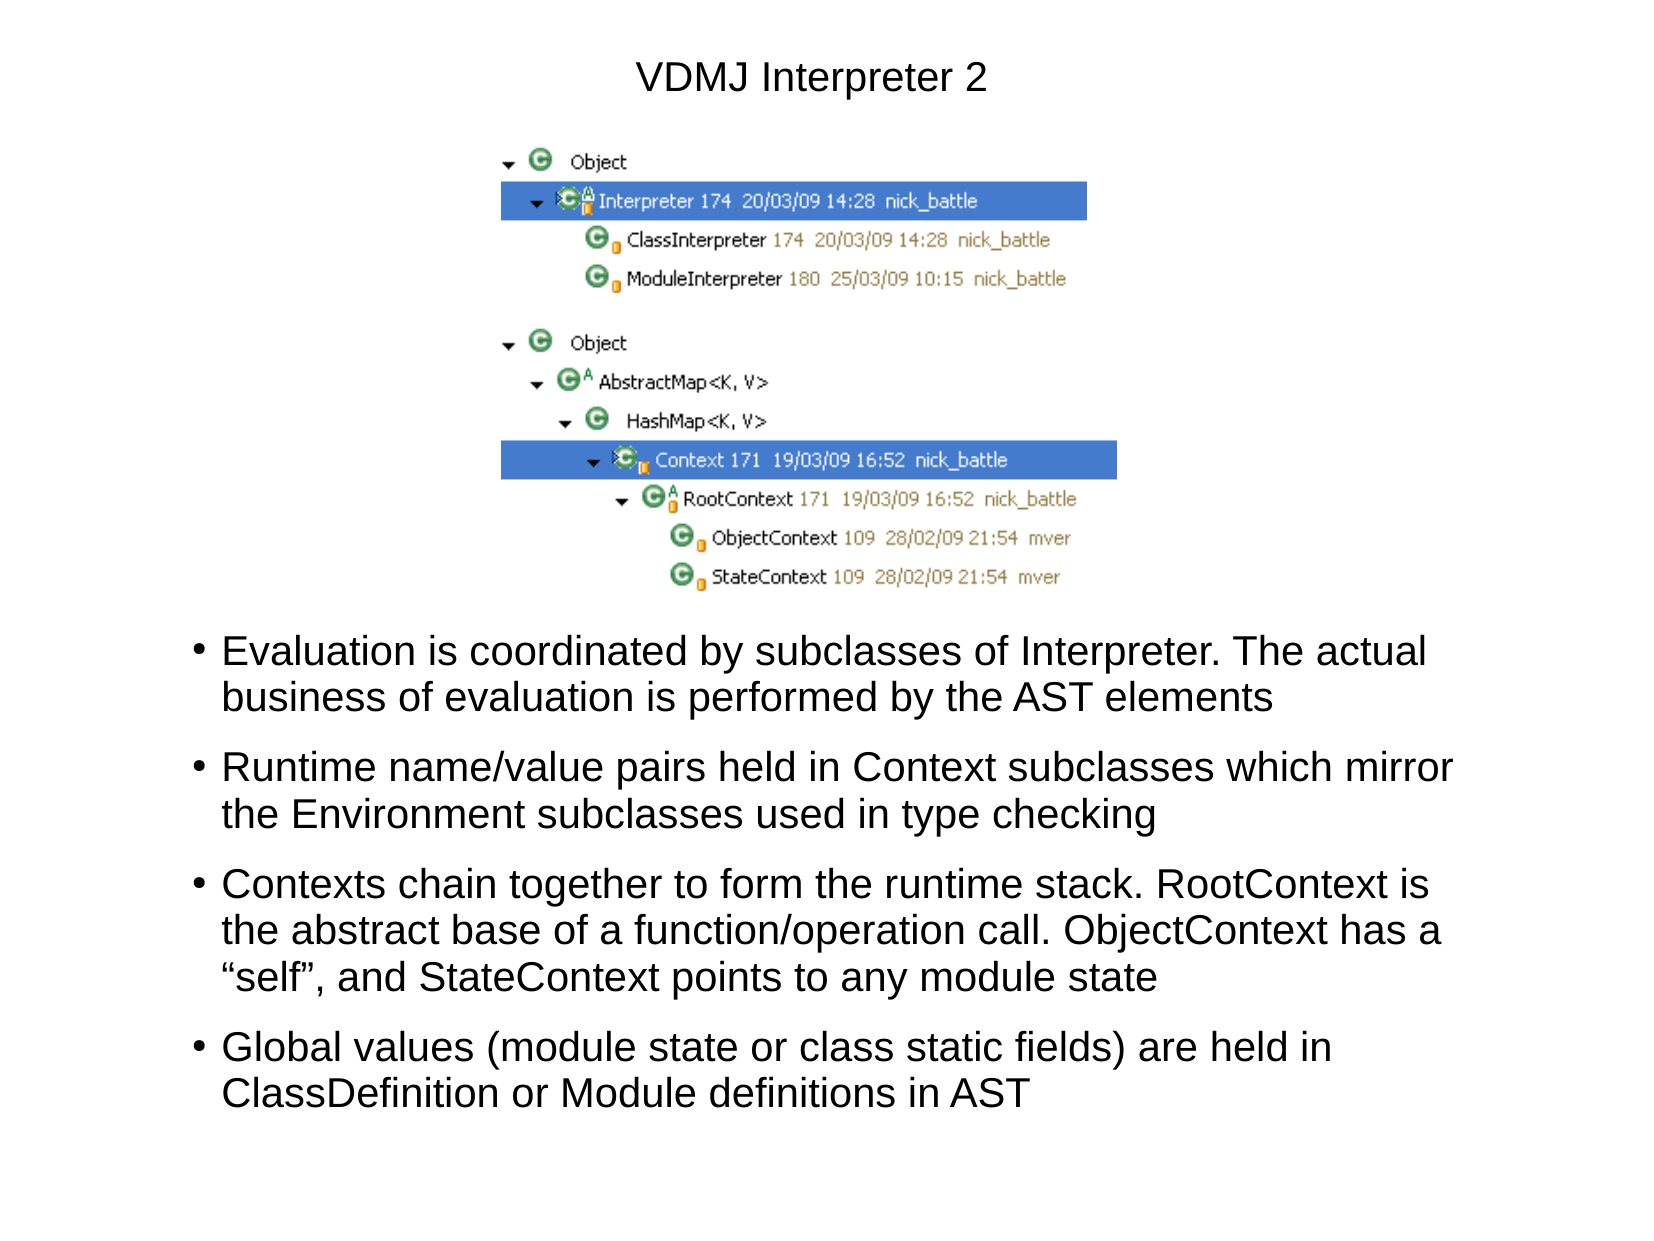

VDMJ Interpreter 2
Evaluation is coordinated by subclasses of Interpreter. The actual business of evaluation is performed by the AST elements
Runtime name/value pairs held in Context subclasses which mirror the Environment subclasses used in type checking
Contexts chain together to form the runtime stack. RootContext is the abstract base of a function/operation call. ObjectContext has a “self”, and StateContext points to any module state
Global values (module state or class static fields) are held in ClassDefinition or Module definitions in AST